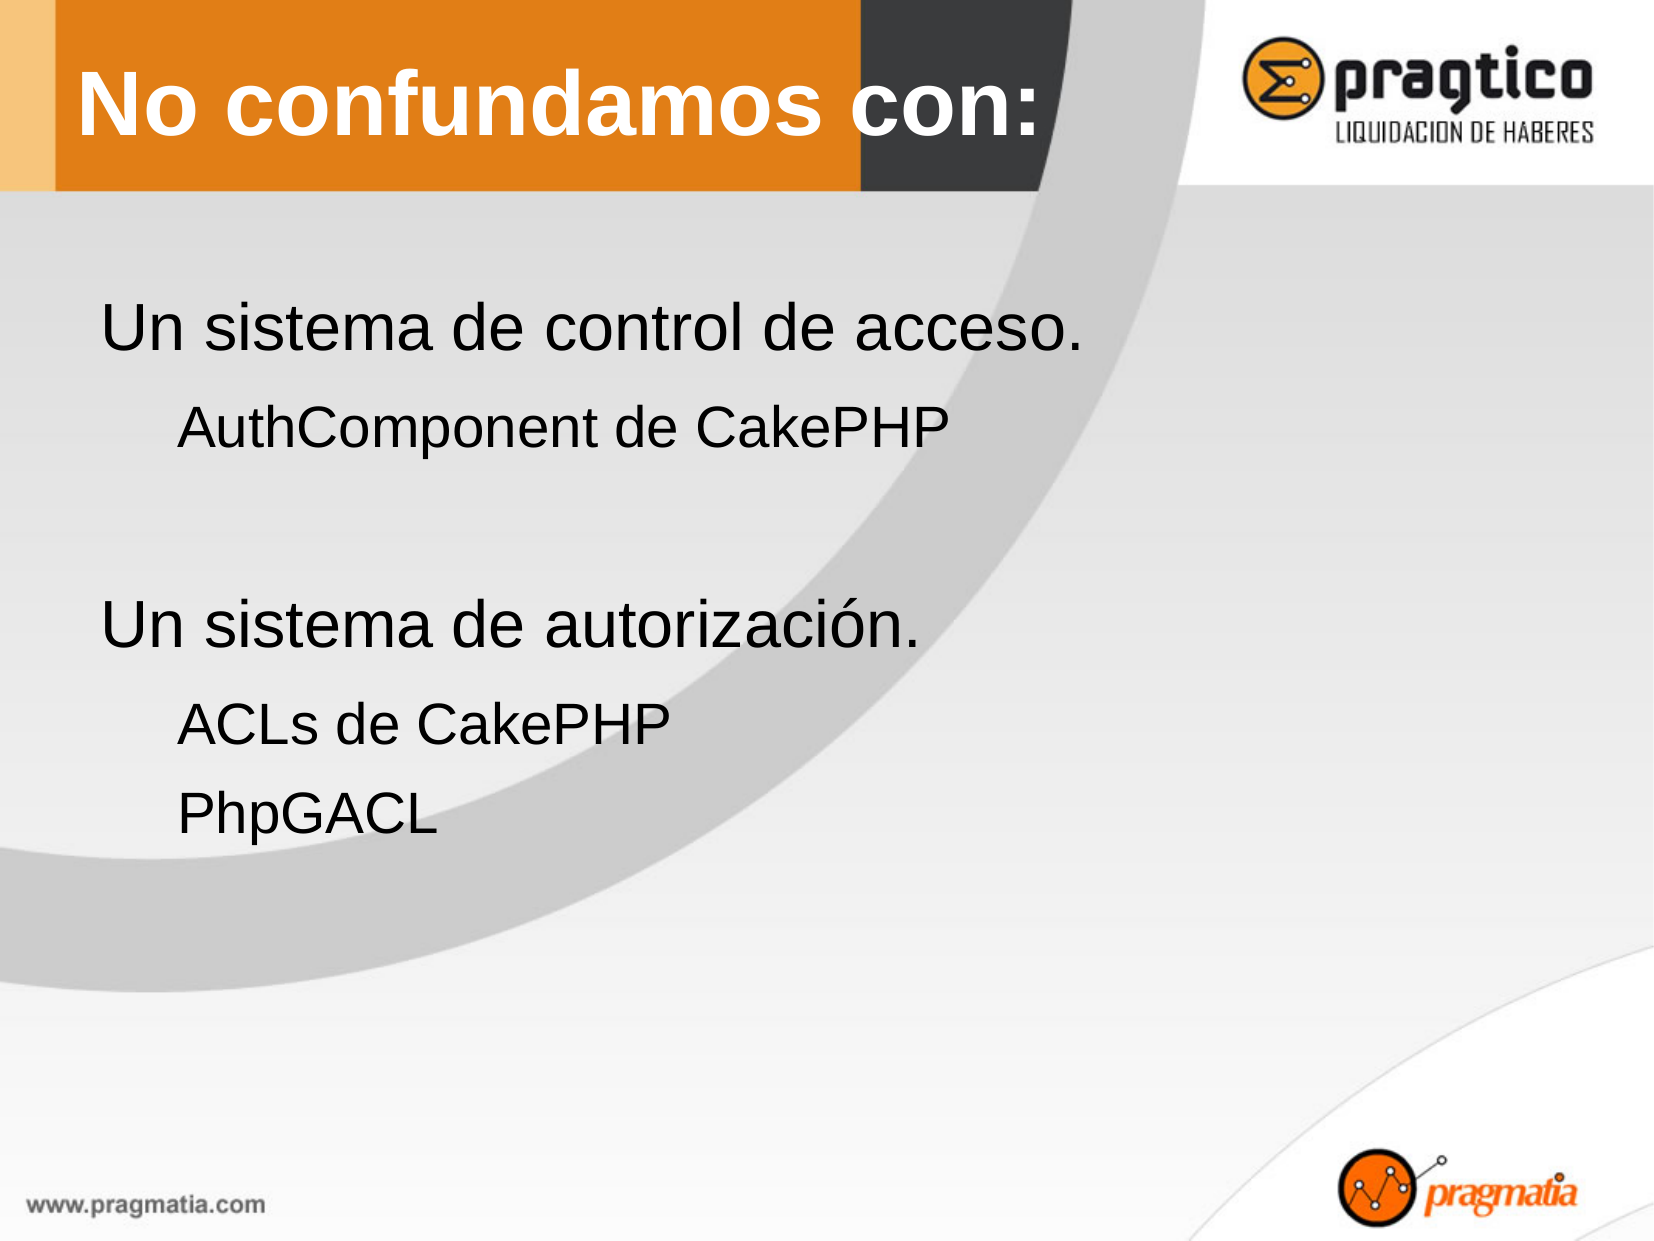

# No confundamos con:
Un sistema de control de acceso.
AuthComponent de CakePHP
Un sistema de autorización.
ACLs de CakePHP
PhpGACL